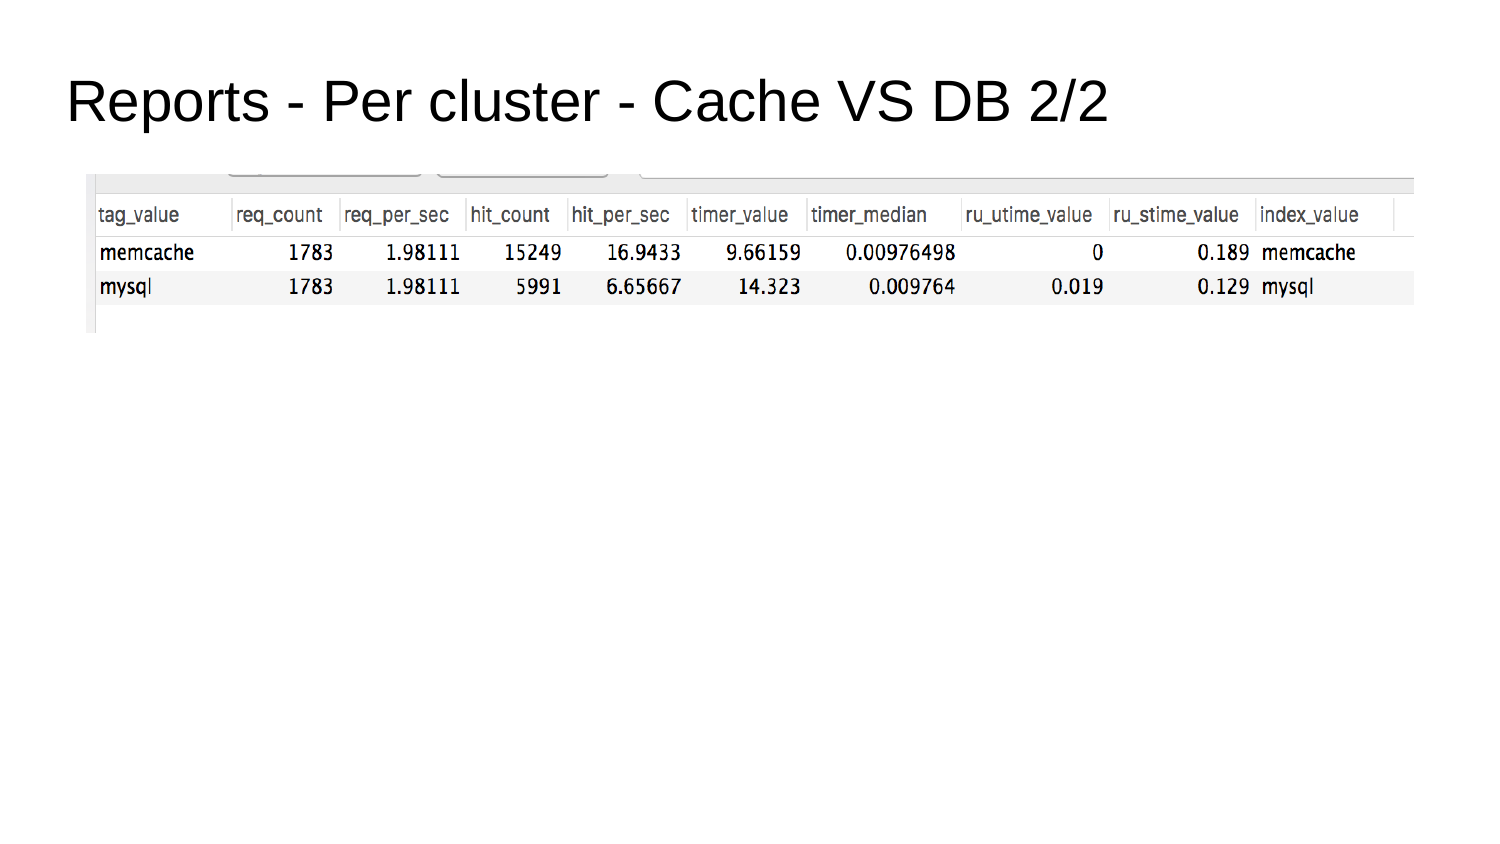

# Reports - Per cluster - Cache VS DB 2/2